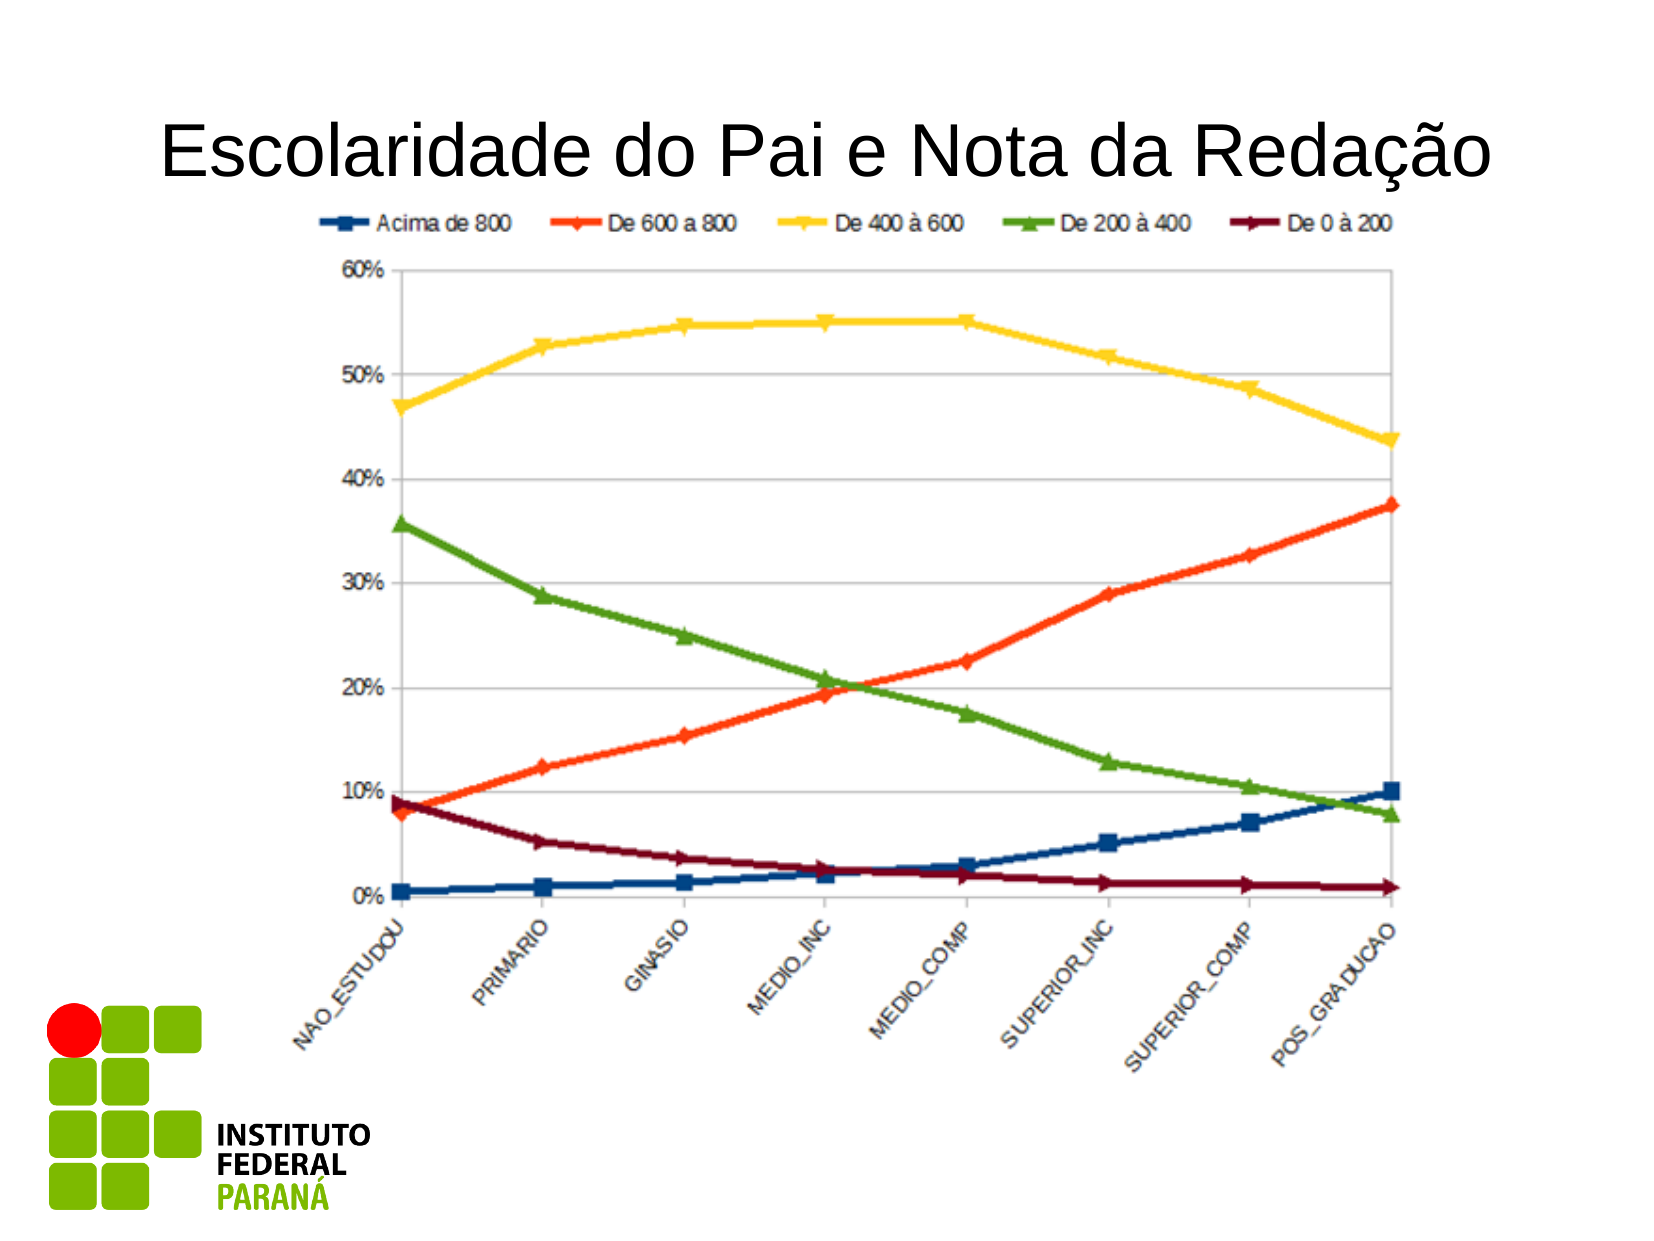

# Escolaridade do Pai e Nota da Redação